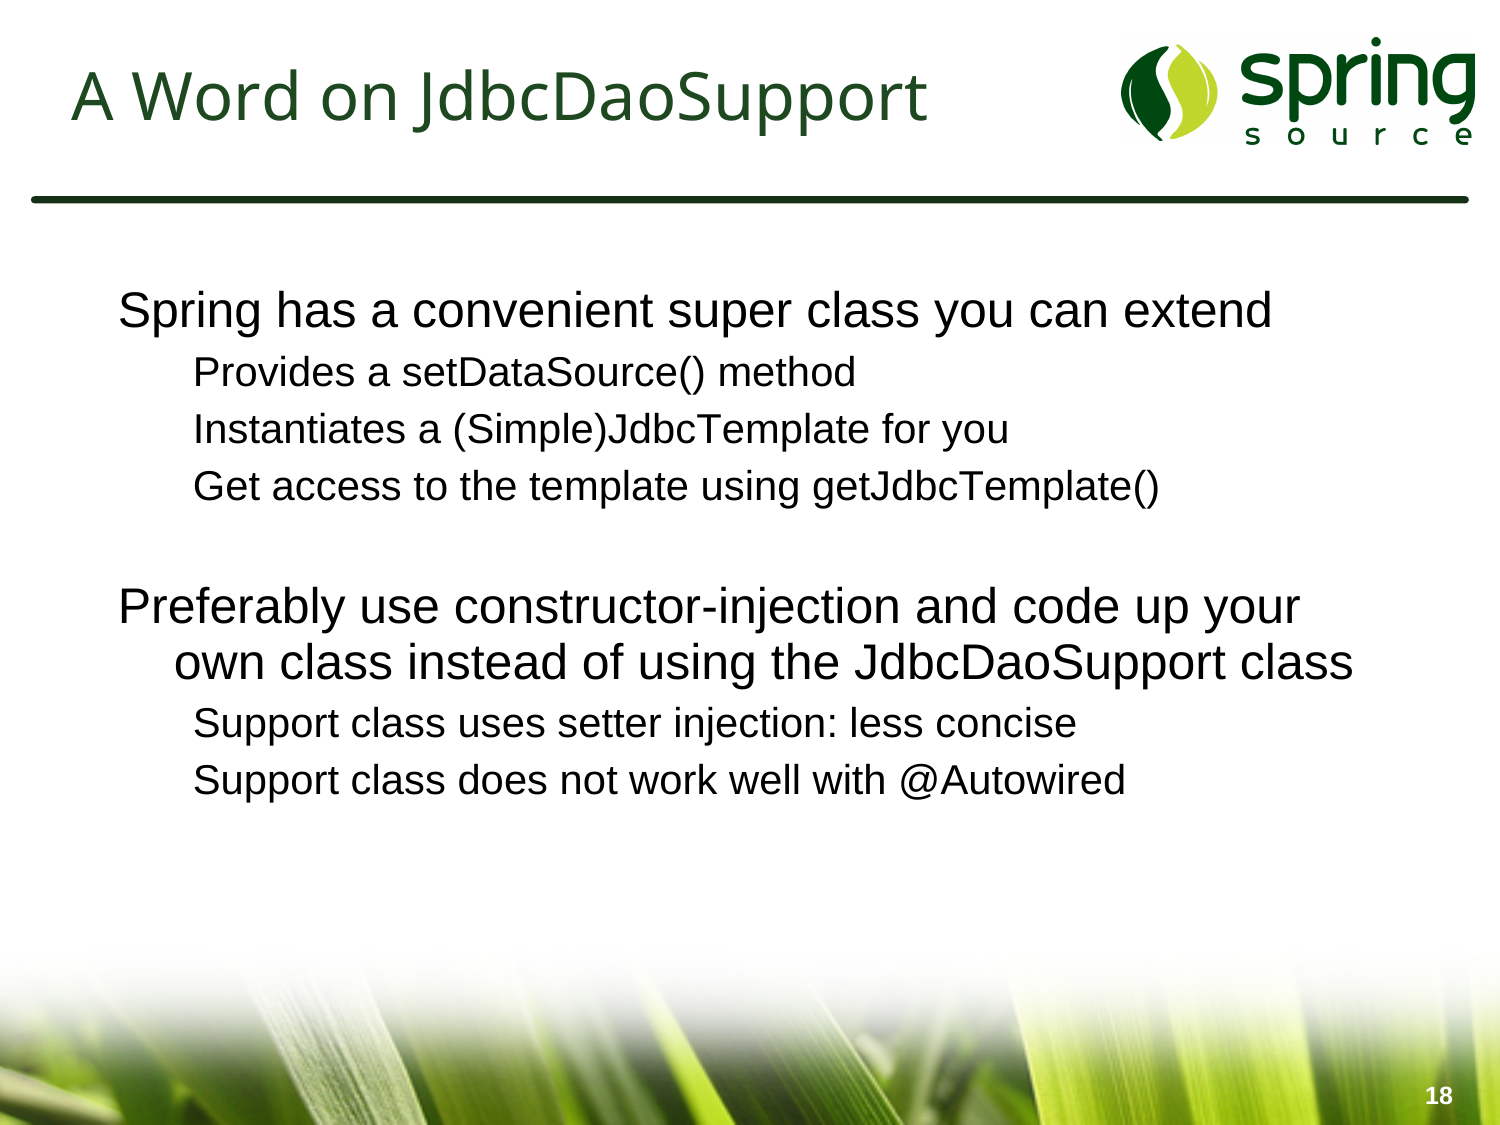

# A Word on JdbcDaoSupport
Spring has a convenient super class you can extend
Provides a setDataSource() method
Instantiates a (Simple)JdbcTemplate for you
Get access to the template using getJdbcTemplate()
Preferably use constructor-injection and code up your own class instead of using the JdbcDaoSupport class
Support class uses setter injection: less concise
Support class does not work well with @Autowired